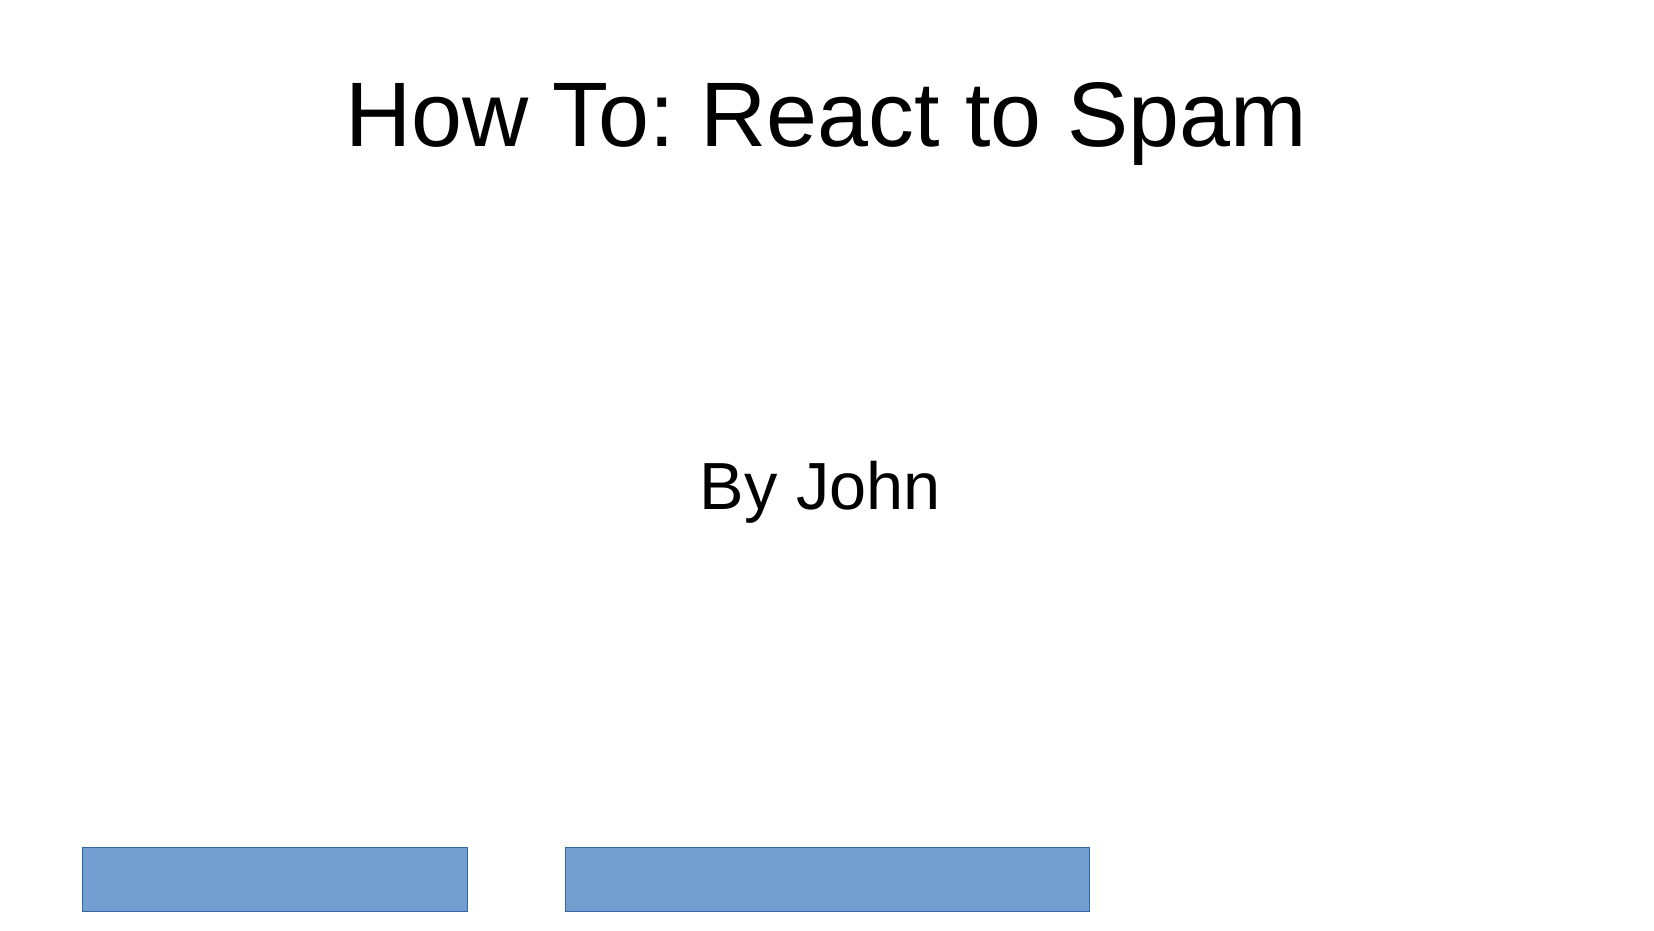

# How To: React to Spam
By John